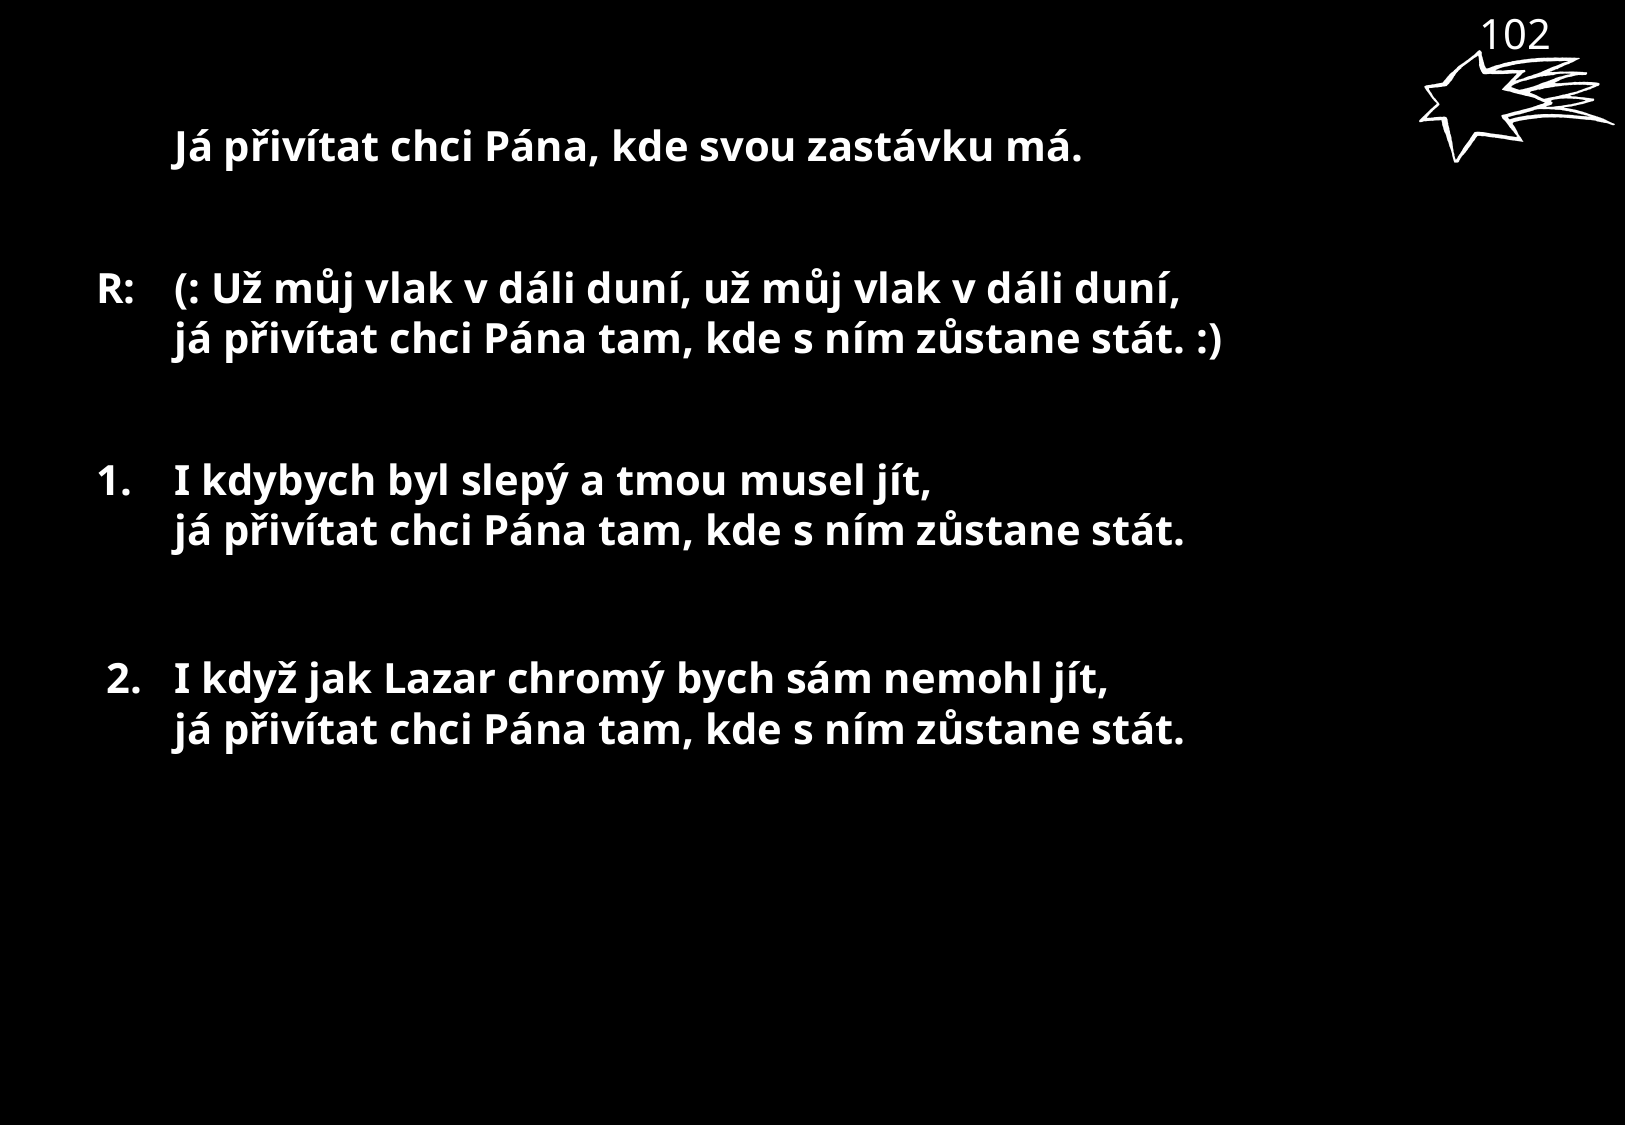

102
# Já přivítat chci Pána, kde svou zastávku má.
R: 	(: Už můj vlak v dáli duní, už můj vlak v dáli duní,
já přivítat chci Pána tam, kde s ním zůstane stát. :)
I kdybych byl slepý a tmou musel jít,
já přivítat chci Pána tam, kde s ním zůstane stát.
 2.	I když jak Lazar chromý bych sám nemohl jít,
já přivítat chci Pána tam, kde s ním zůstane stát.